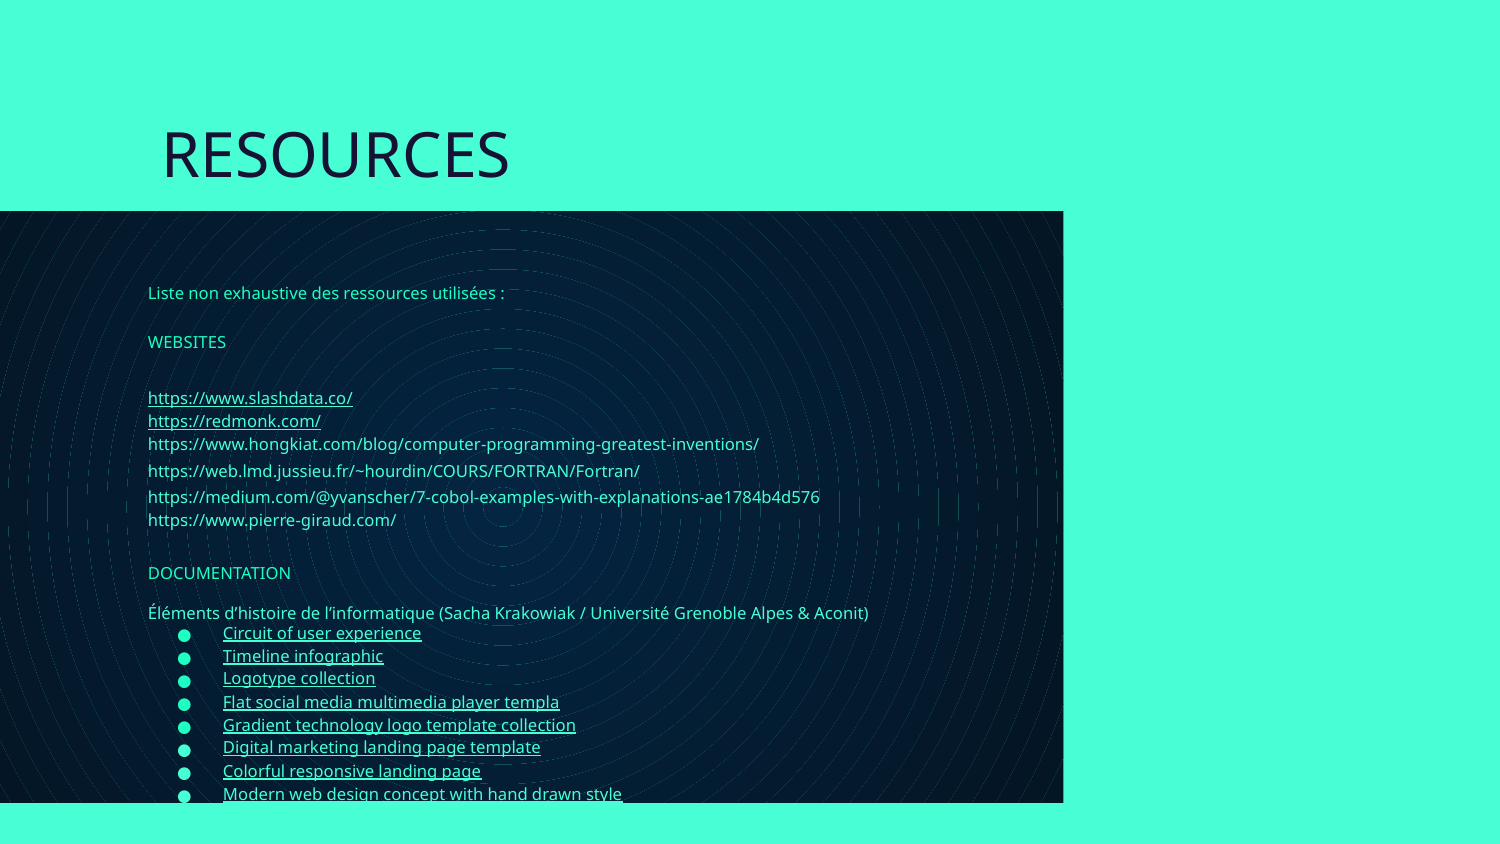

# RESOURCES
Liste non exhaustive des ressources utilisées :
WEBSITES
https://www.slashdata.co/
https://redmonk.com/
https://www.hongkiat.com/blog/computer-programming-greatest-inventions/
https://web.lmd.jussieu.fr/~hourdin/COURS/FORTRAN/Fortran/
https://medium.com/@yvanscher/7-cobol-examples-with-explanations-ae1784b4d576
https://www.pierre-giraud.com/
DOCUMENTATION
Éléments d’histoire de l’informatique (Sacha Krakowiak / Université Grenoble Alpes & Aconit)
Circuit of user experience
Timeline infographic
Logotype collection
Flat social media multimedia player templa
Gradient technology logo template collection
Digital marketing landing page template
Colorful responsive landing page
Modern web design concept with hand drawn style
App development concept with flat design